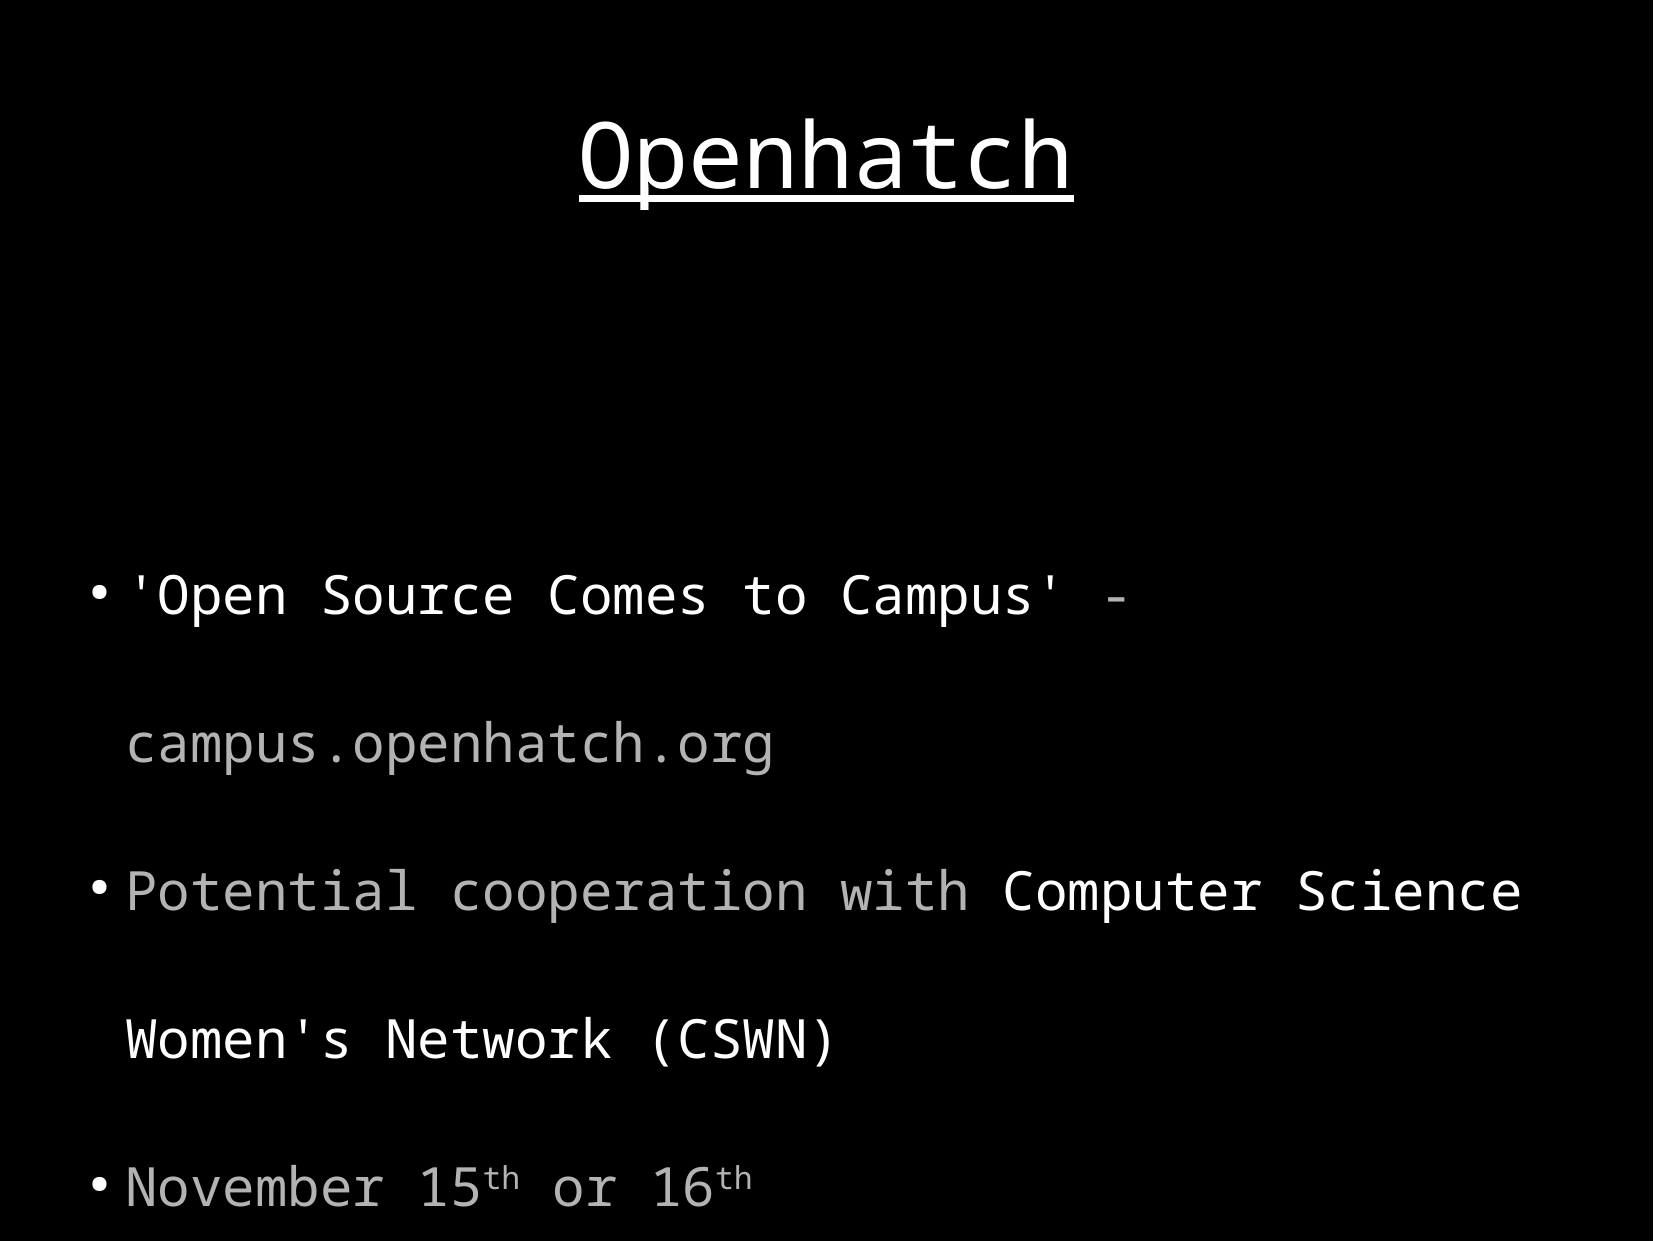

# Openhatch
'Open Source Comes to Campus' - campus.openhatch.org
Potential cooperation with Computer Science Women's Network (CSWN)
November 15th or 16th